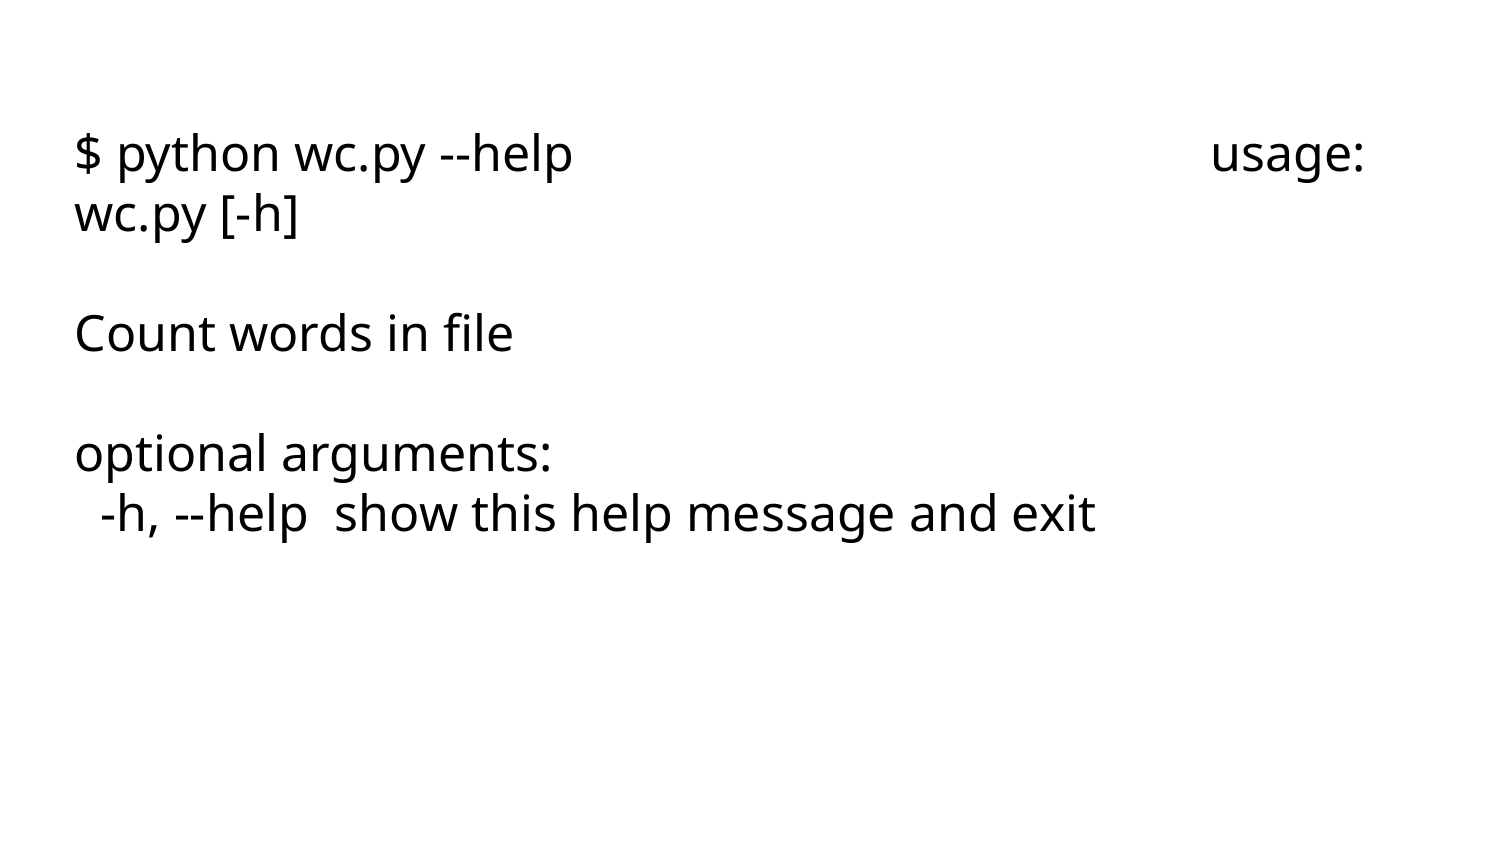

# $ python wc.py --help usage: wc.py [-h] Count words in file optional arguments: -h, --help show this help message and exit